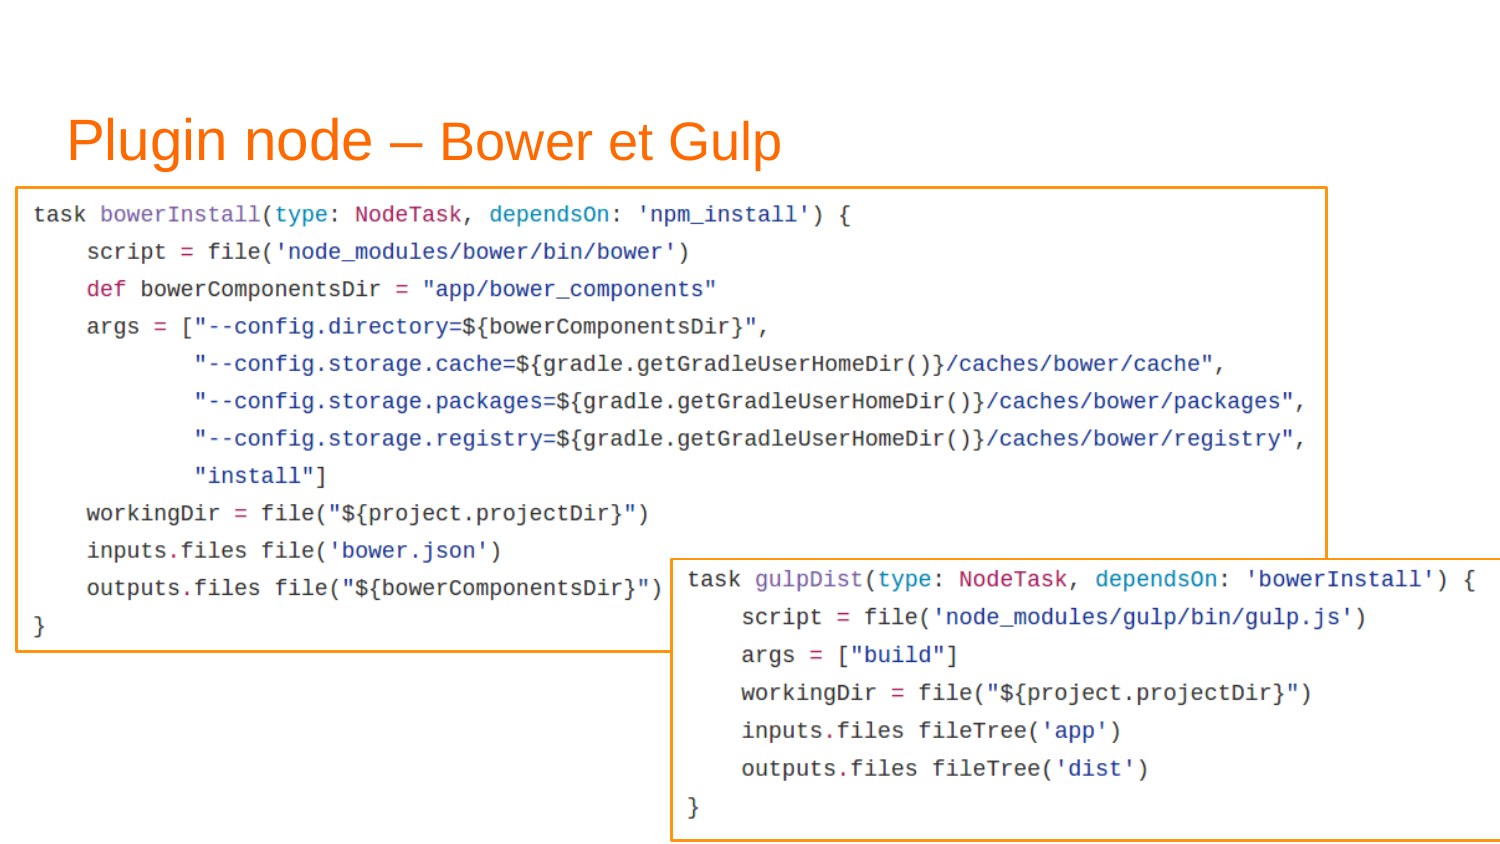

# Plugin node – Bower et Gulp